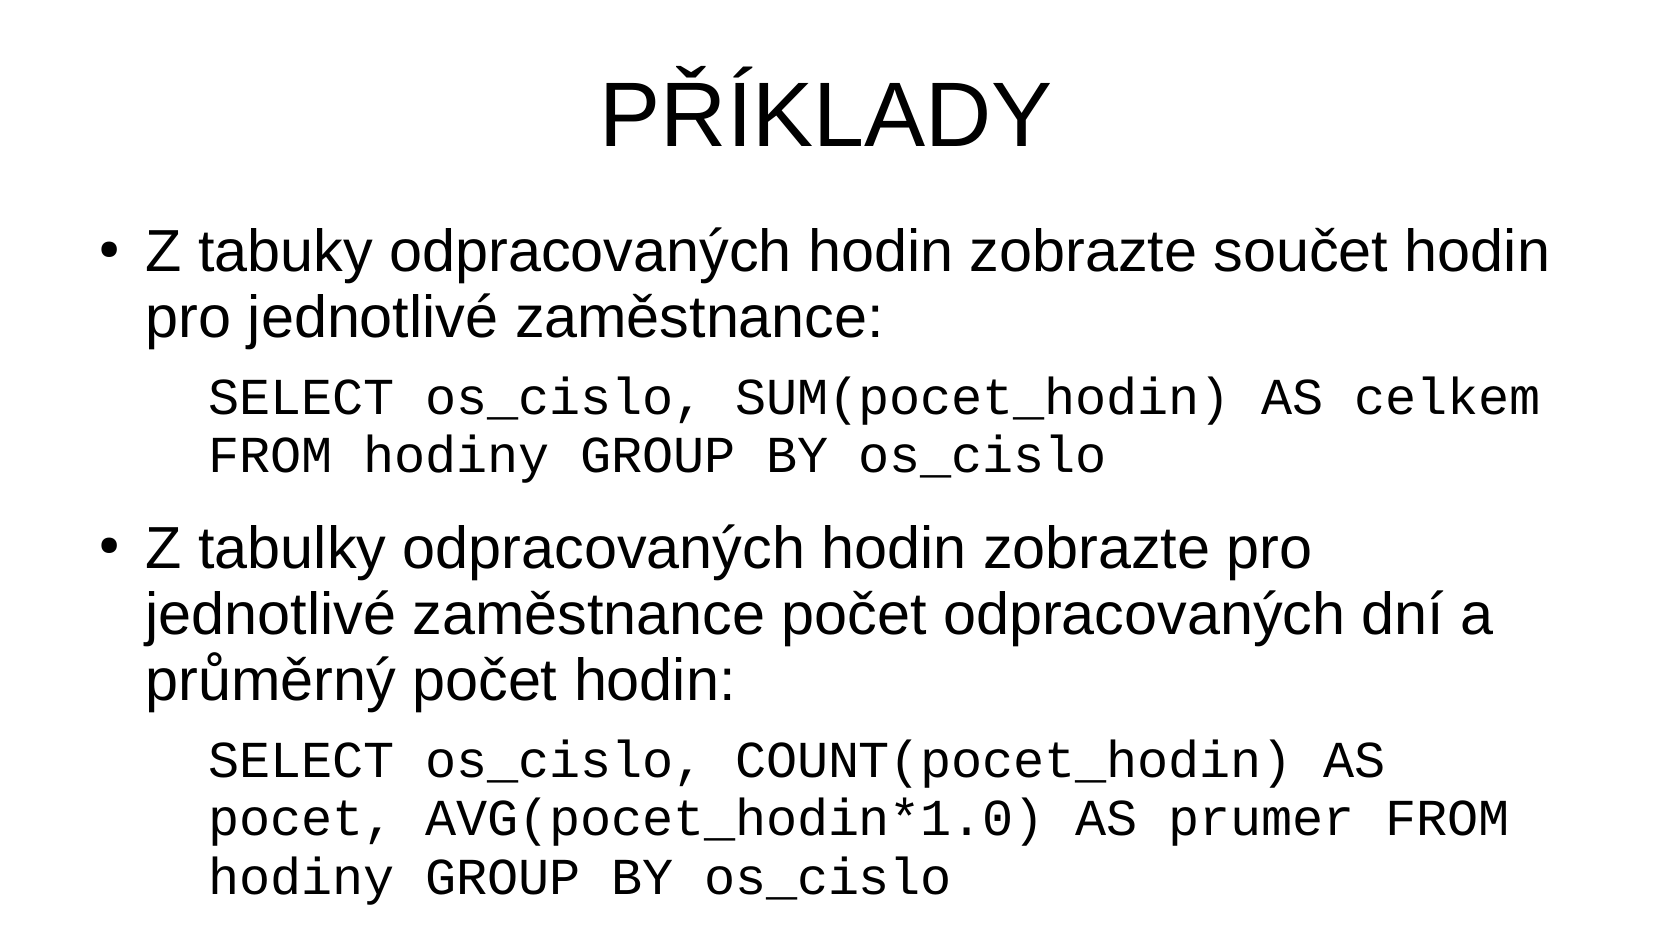

# PŘÍKLADY
Z tabuky odpracovaných hodin zobrazte součet hodin pro jednotlivé zaměstnance:
SELECT os_cislo, SUM(pocet_hodin) AS celkem FROM hodiny GROUP BY os_cislo
Z tabulky odpracovaných hodin zobrazte pro jednotlivé zaměstnance počet odpracovaných dní a průměrný počet hodin:
SELECT os_cislo, COUNT(pocet_hodin) AS pocet, AVG(pocet_hodin*1.0) AS prumer FROM hodiny GROUP BY os_cislo